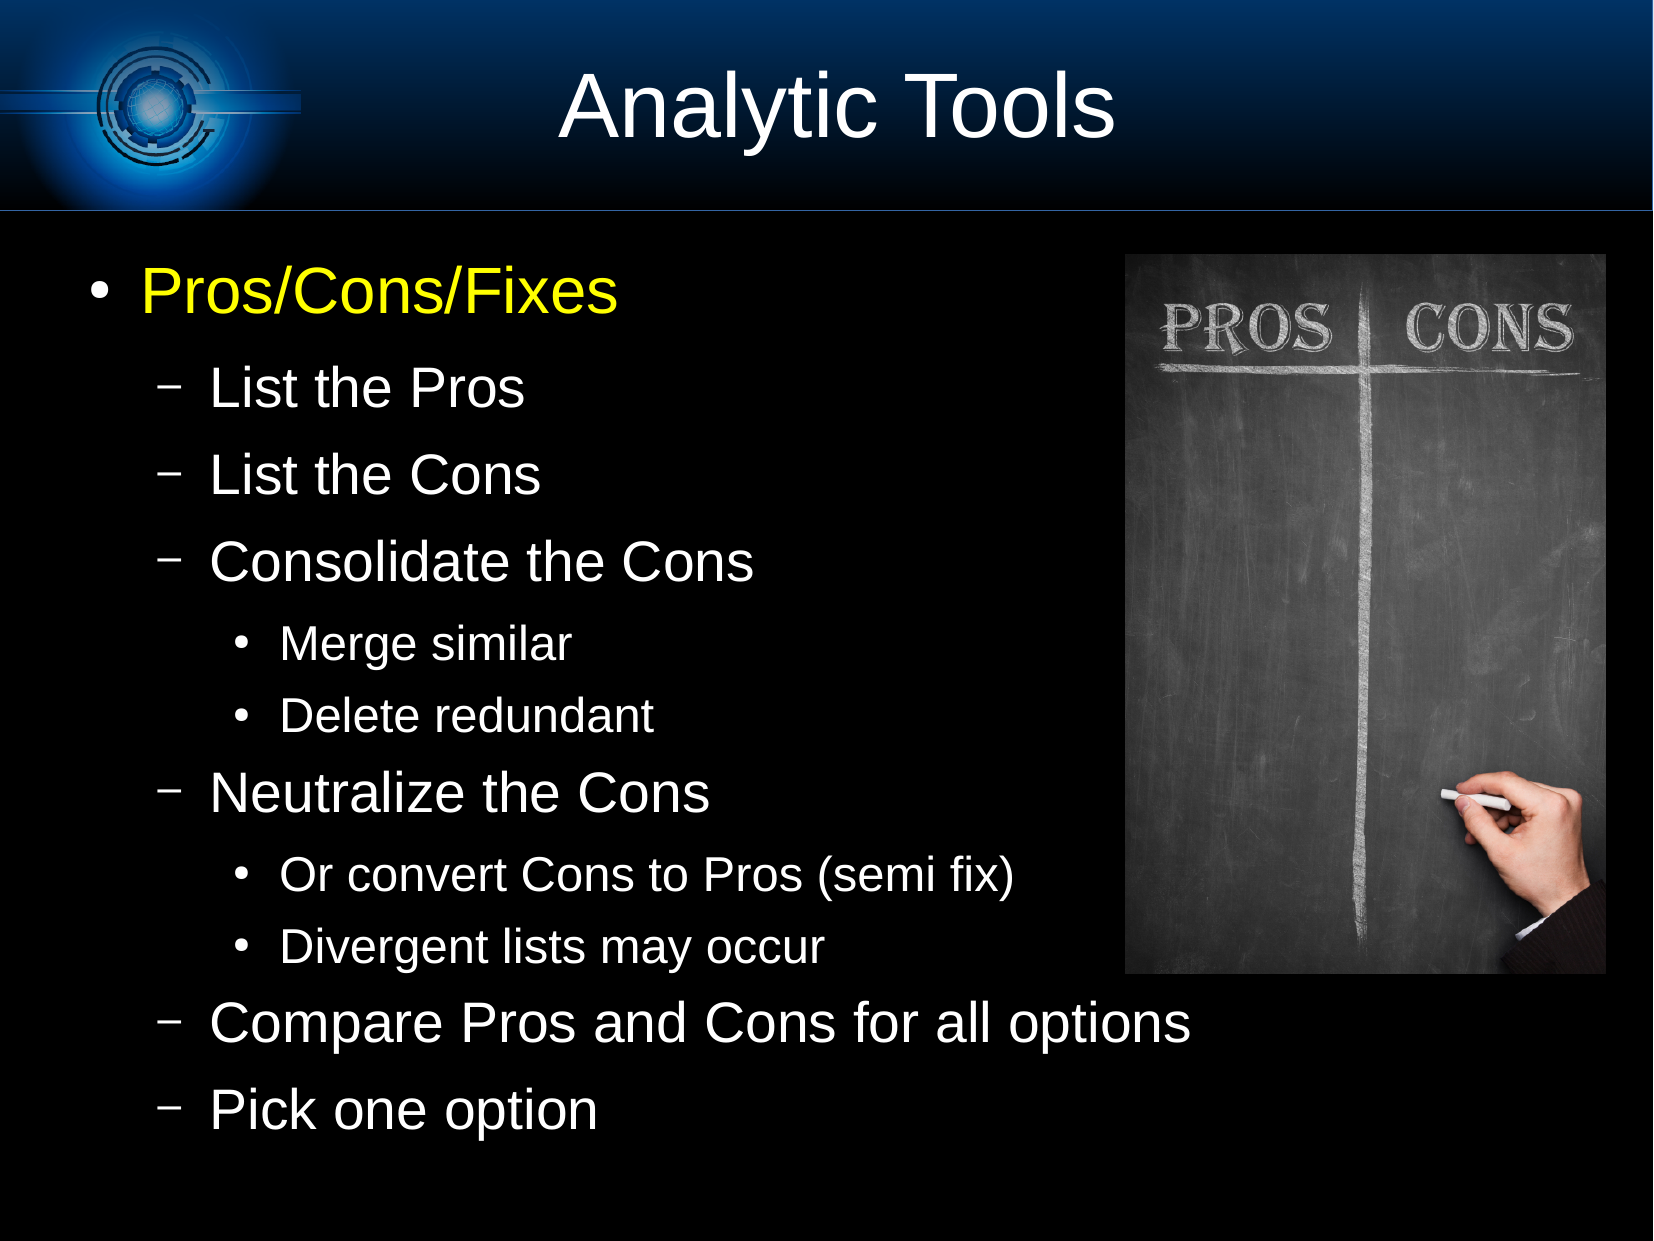

# Analytic Tools
Pros/Cons/Fixes
List the Pros
List the Cons
Consolidate the Cons
Merge similar
Delete redundant
Neutralize the Cons
Or convert Cons to Pros (semi fix)
Divergent lists may occur
Compare Pros and Cons for all options
Pick one option